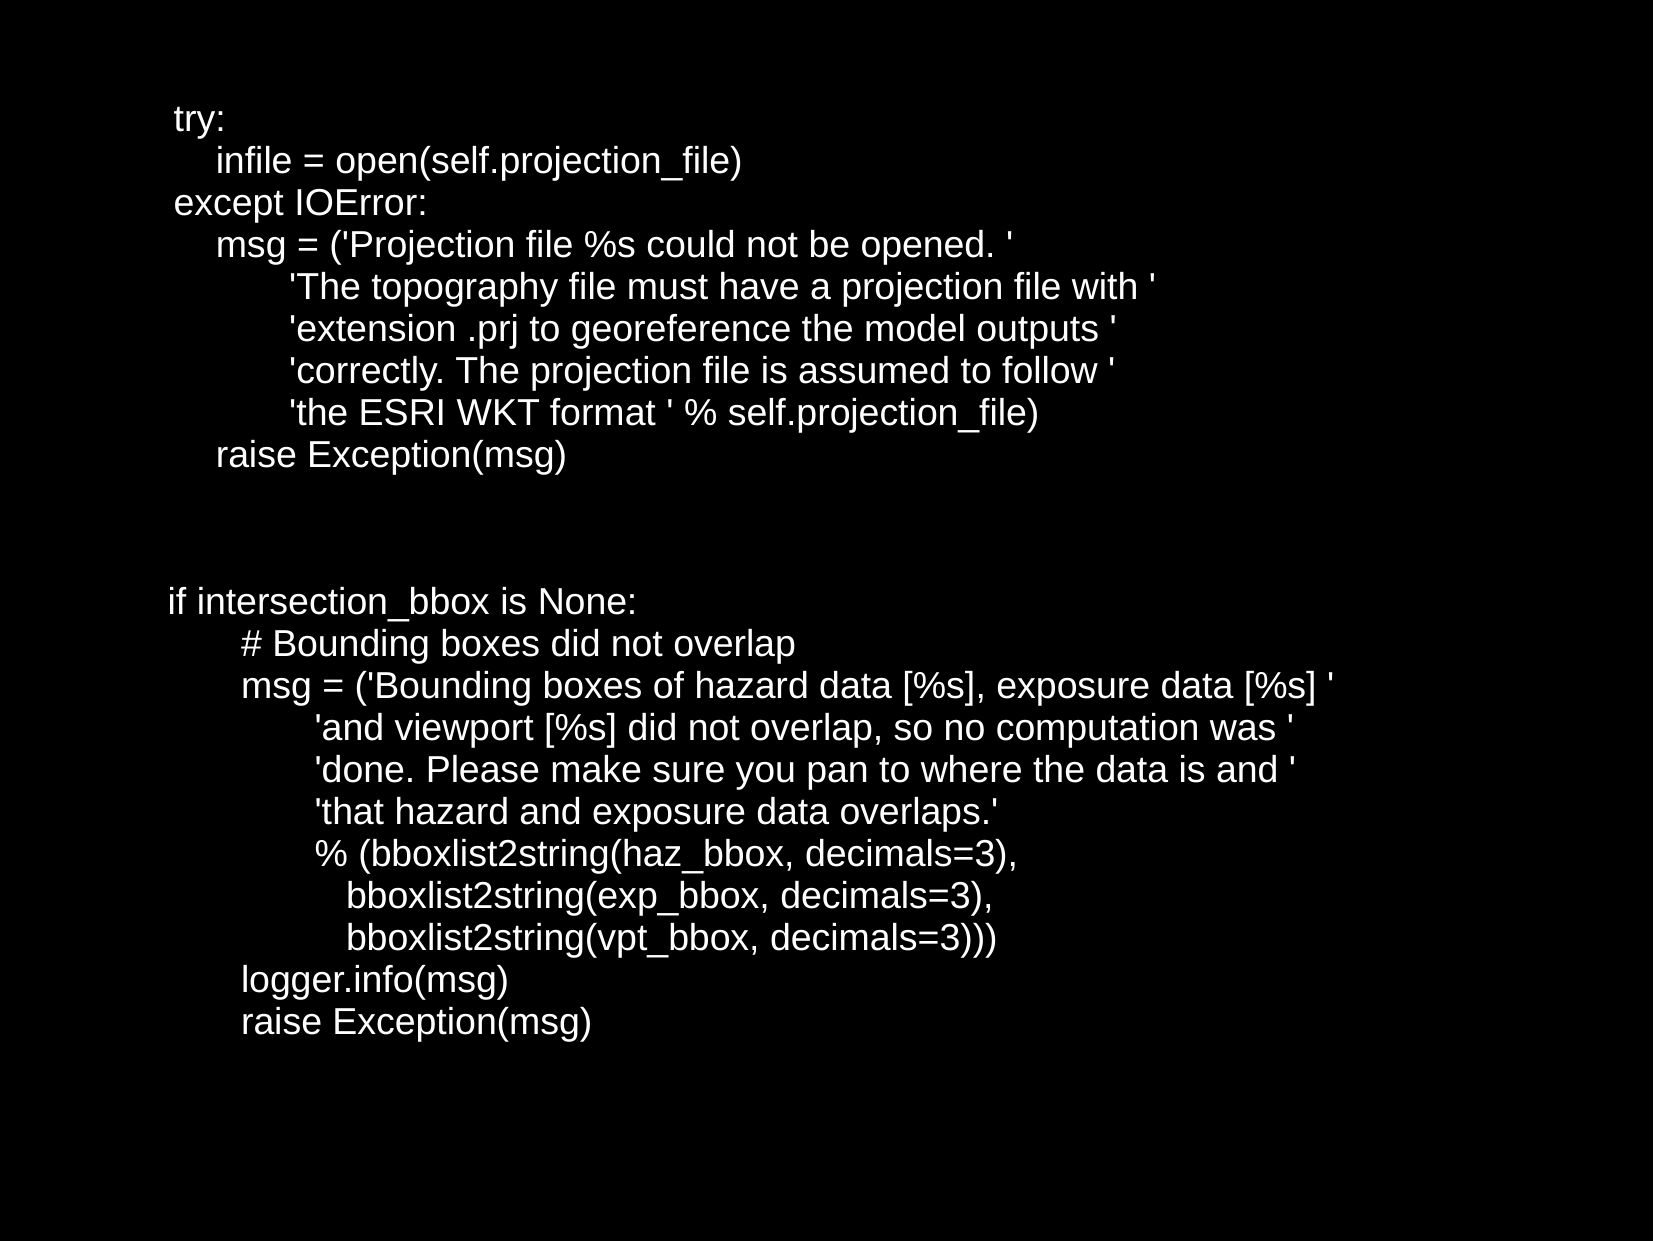

try:
 infile = open(self.projection_file)
 except IOError:
 msg = ('Projection file %s could not be opened. '
 'The topography file must have a projection file with '
 'extension .prj to georeference the model outputs '
 'correctly. The projection file is assumed to follow '
 'the ESRI WKT format ' % self.projection_file)
 raise Exception(msg)
 if intersection_bbox is None:
 # Bounding boxes did not overlap
 msg = ('Bounding boxes of hazard data [%s], exposure data [%s] '
 'and viewport [%s] did not overlap, so no computation was '
 'done. Please make sure you pan to where the data is and '
 'that hazard and exposure data overlaps.'
 % (bboxlist2string(haz_bbox, decimals=3),
 bboxlist2string(exp_bbox, decimals=3),
 bboxlist2string(vpt_bbox, decimals=3)))
 logger.info(msg)
 raise Exception(msg)